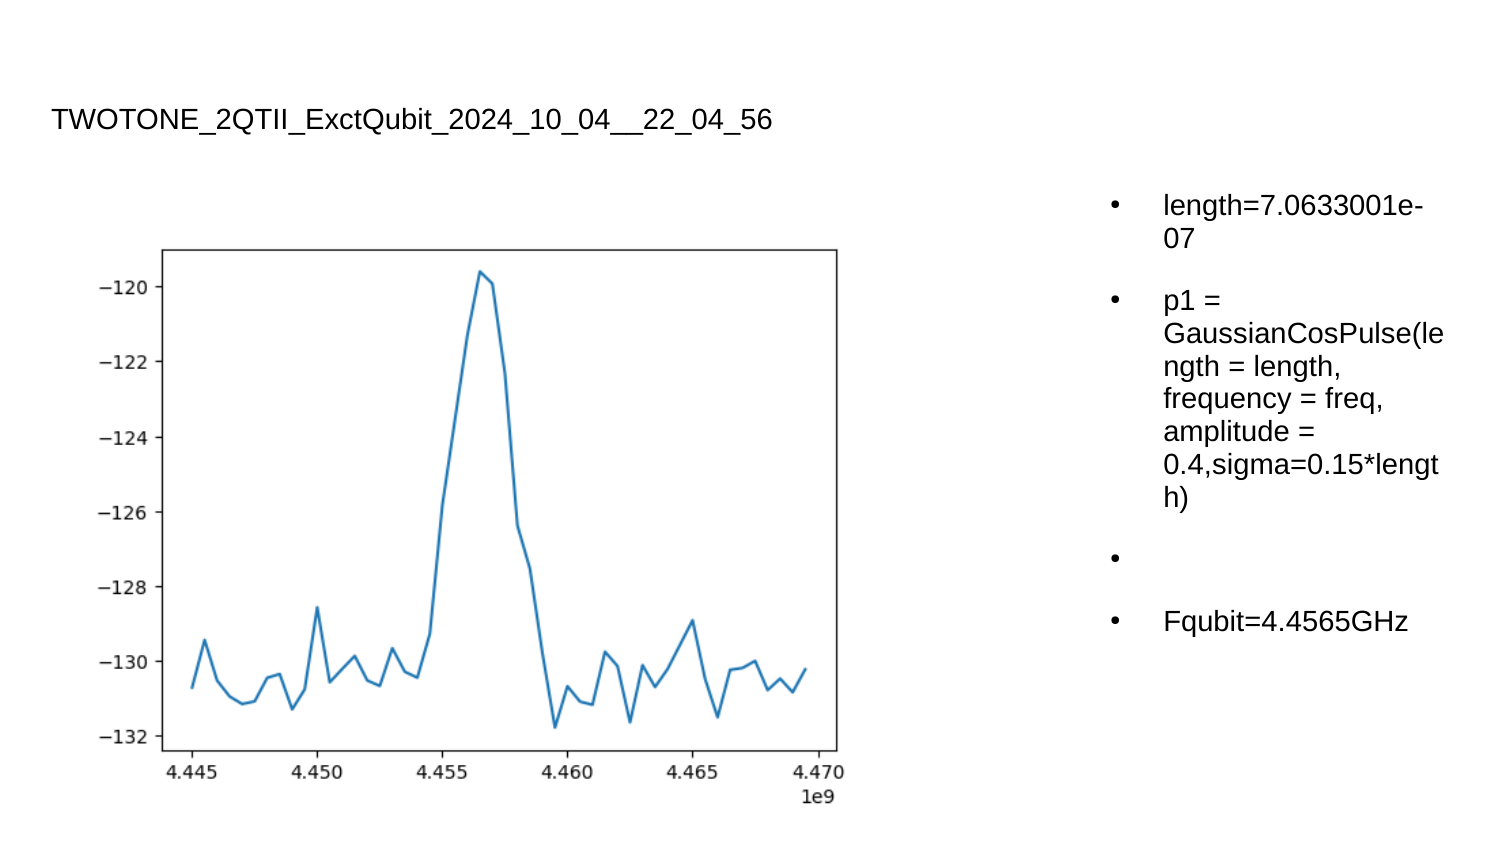

# TWOTONE_2QTII_ExctQubit_2024_10_04__22_04_56
length=7.0633001e-07
p1 = GaussianCosPulse(length = length, frequency = freq, amplitude = 0.4,sigma=0.15*length)
Fqubit=4.4565GHz